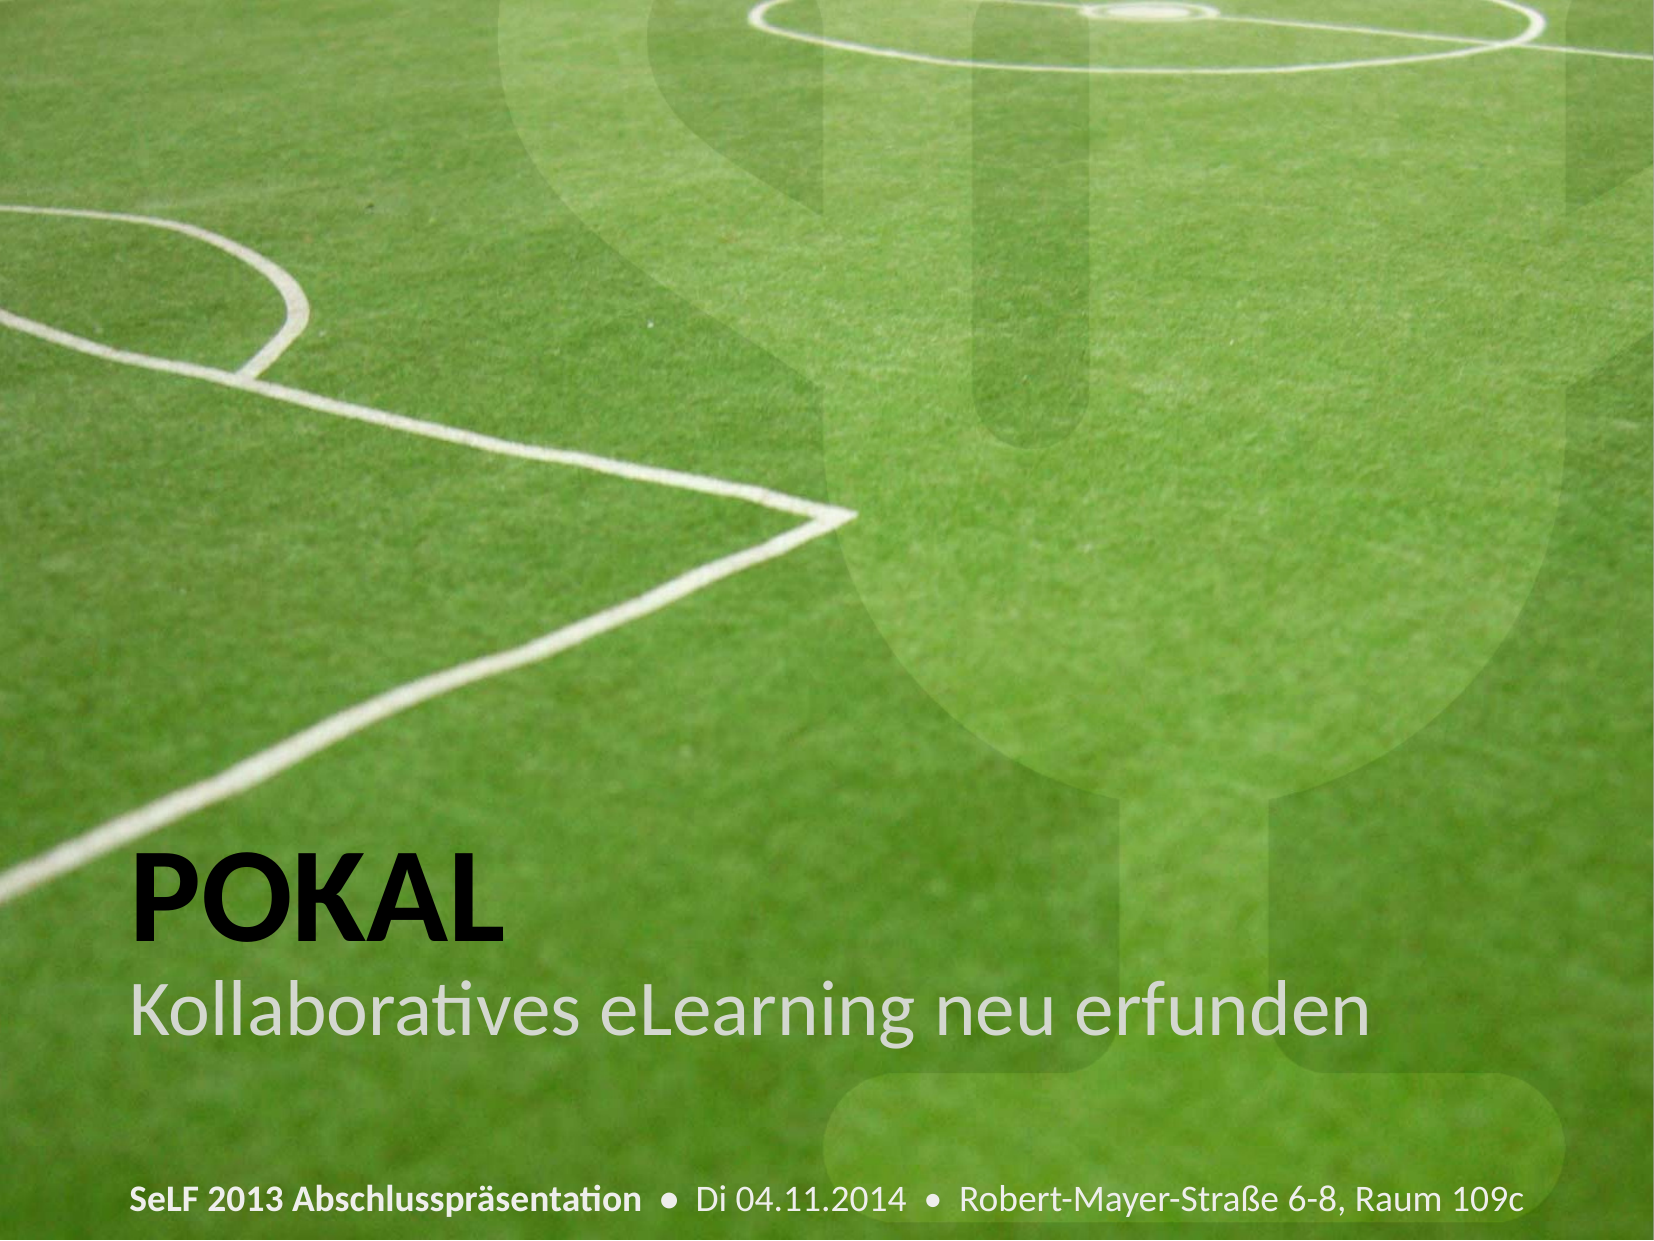

POKAL
Kollaboratives eLearning neu erfunden
SeLF 2013 Abschlusspräsentation • Di 04.11.2014 • Robert-Mayer-Straße 6-8, Raum 109c